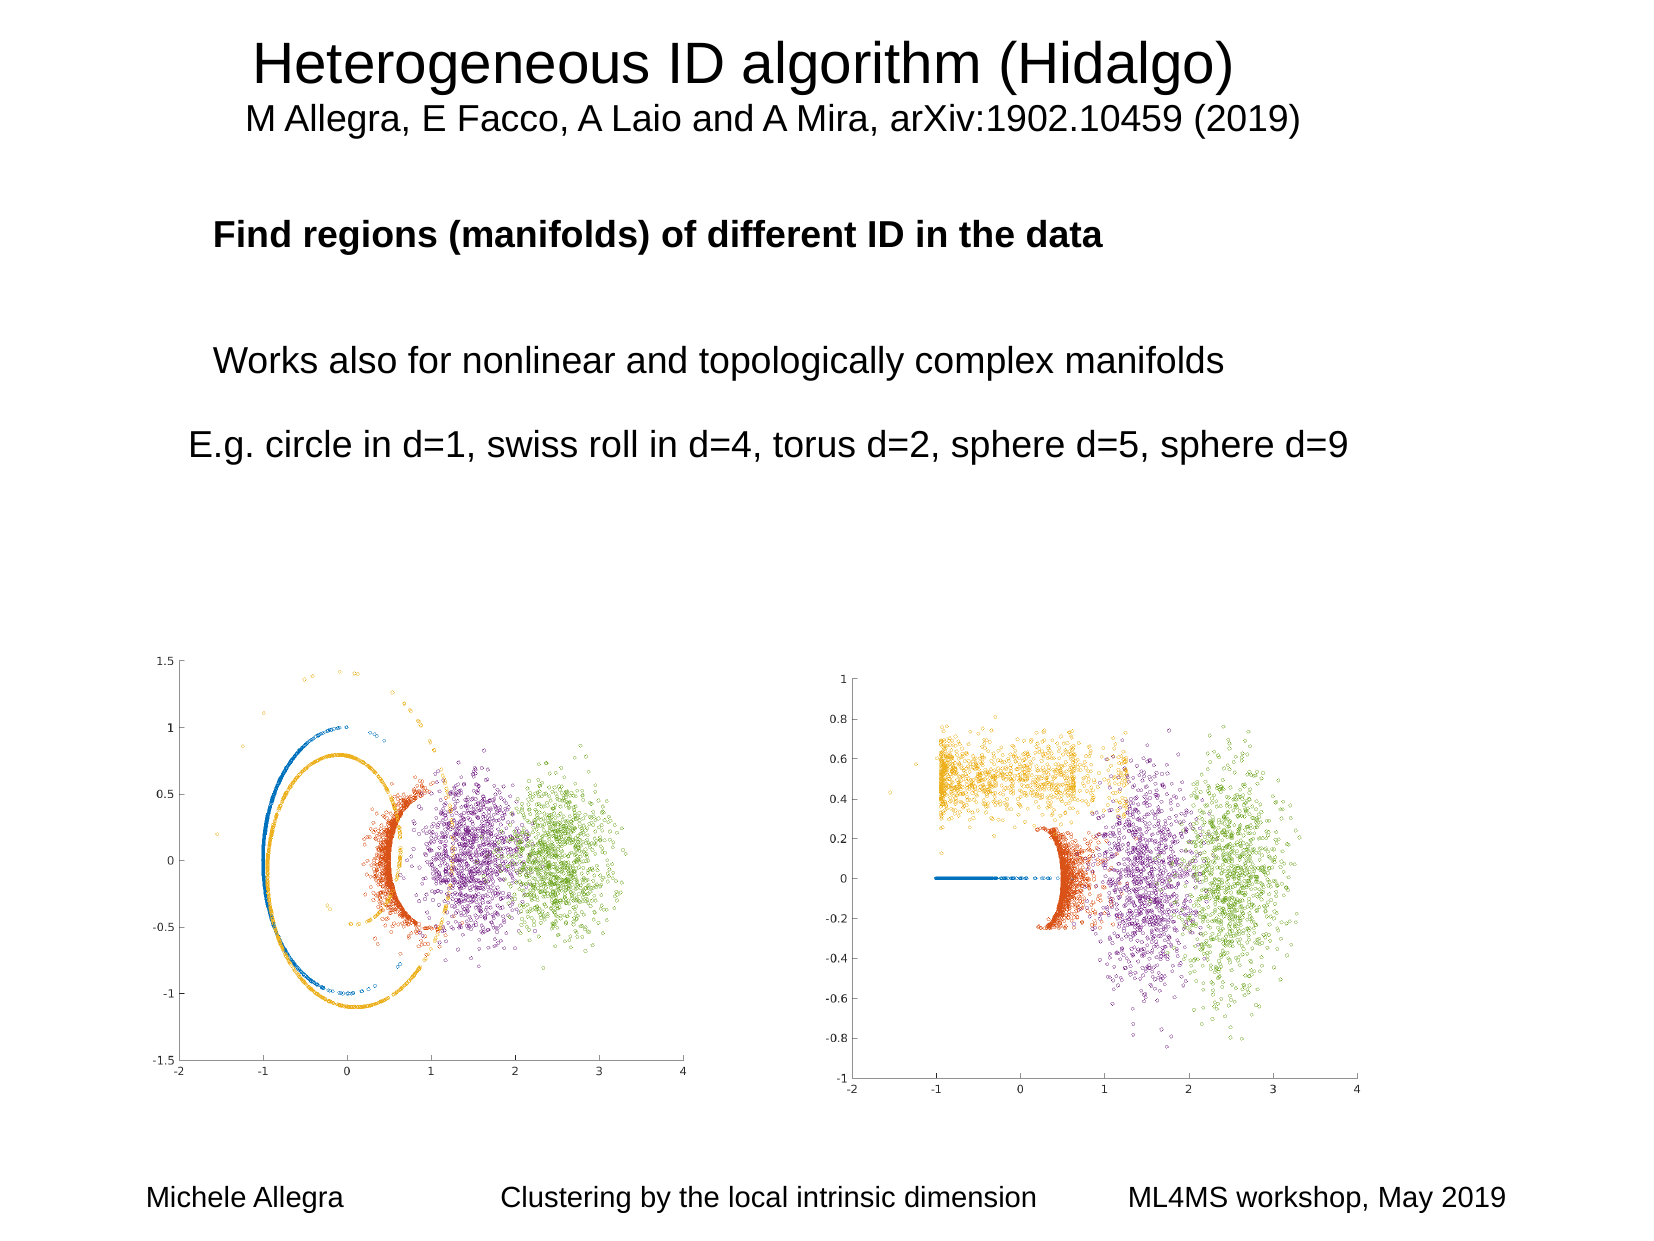

# Heterogeneous ID algorithm (Hidalgo)
Find regions (manifolds) of different ID in the data
Works also for nonlinear and topologically complex manifolds
 E.g. circle in d=1, swiss roll in d=4, torus d=2, sphere d=5, sphere d=9
M Allegra, E Facco, A Laio and A Mira, arXiv:1902.10459 (2019)
Michele Allegra Clustering by the local intrinsic dimension ML4MS workshop, May 2019